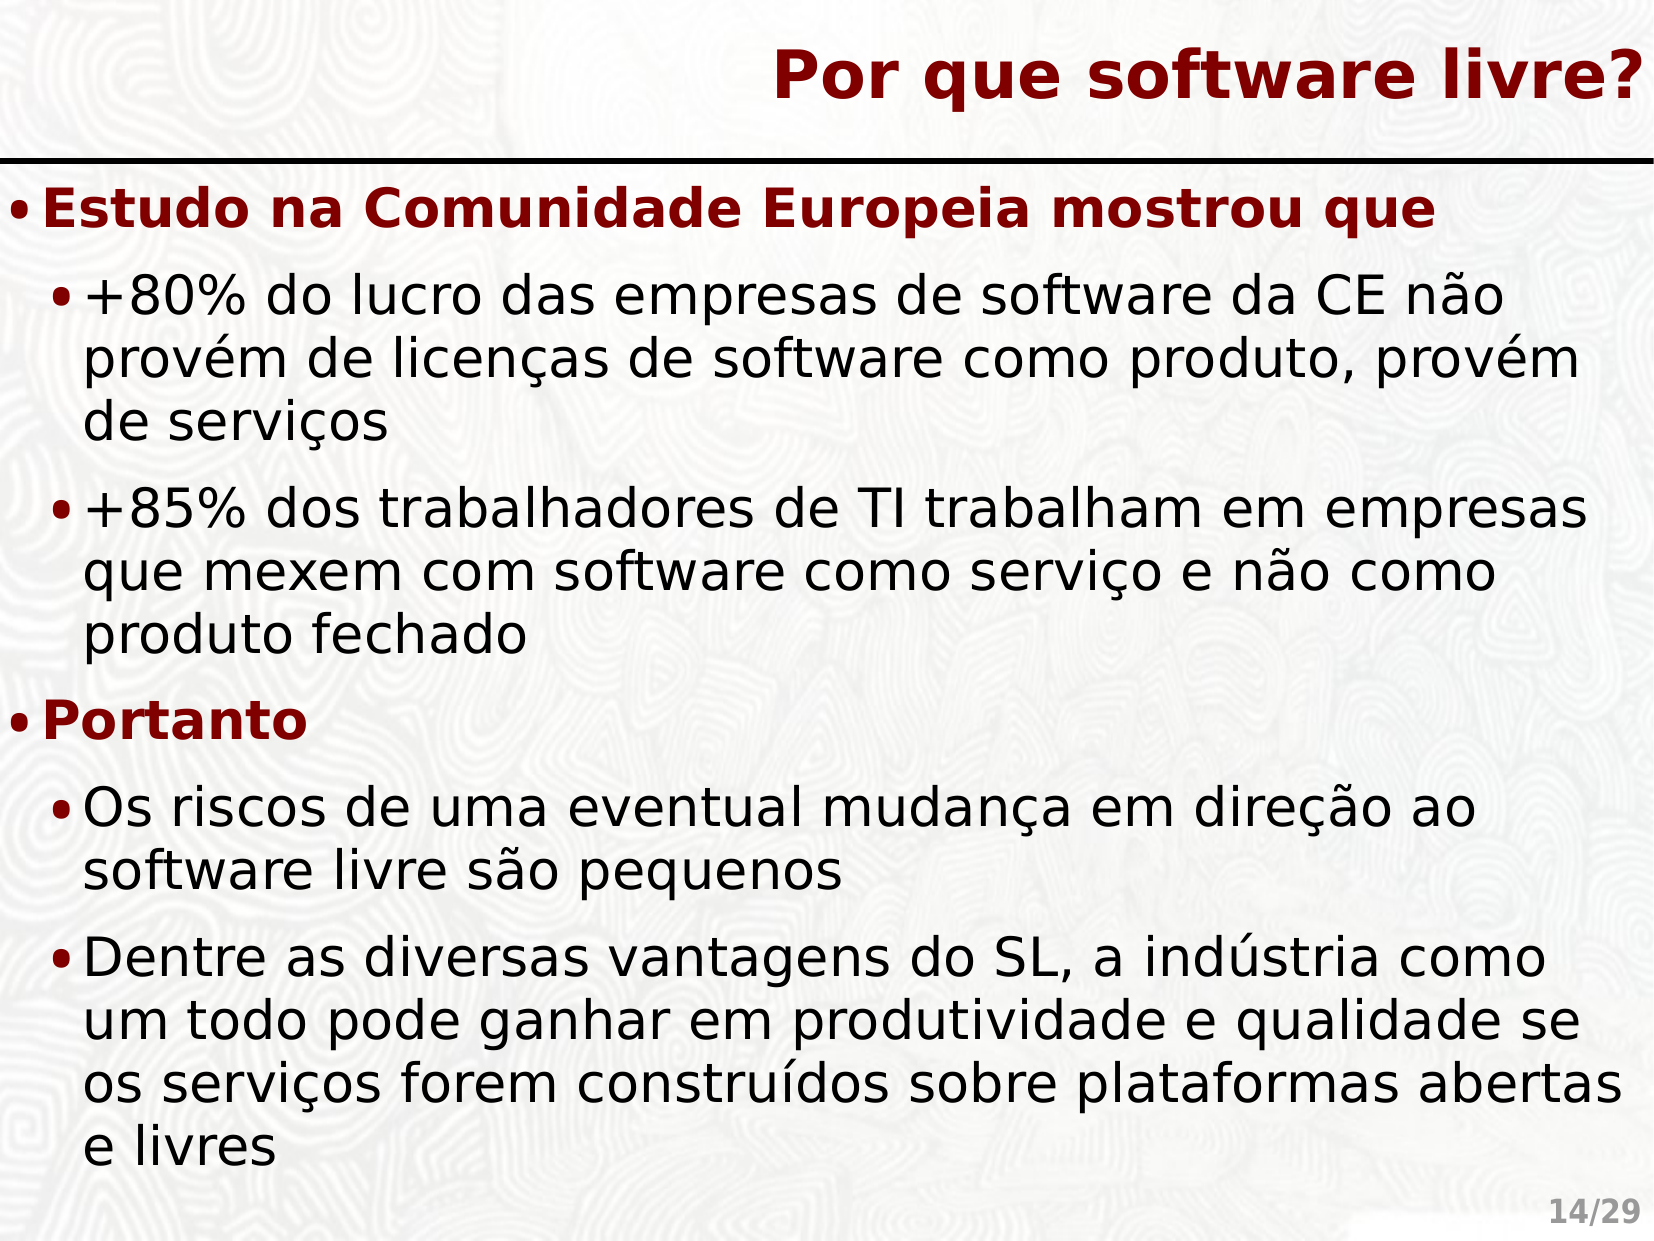

# Por que software livre?
Estudo na Comunidade Europeia mostrou que
+80% do lucro das empresas de software da CE não provém de licenças de software como produto, provém de serviços
+85% dos trabalhadores de TI trabalham em empresas que mexem com software como serviço e não como produto fechado
Portanto
Os riscos de uma eventual mudança em direção ao software livre são pequenos
Dentre as diversas vantagens do SL, a indústria como um todo pode ganhar em produtividade e qualidade se os serviços forem construídos sobre plataformas abertas e livres
14